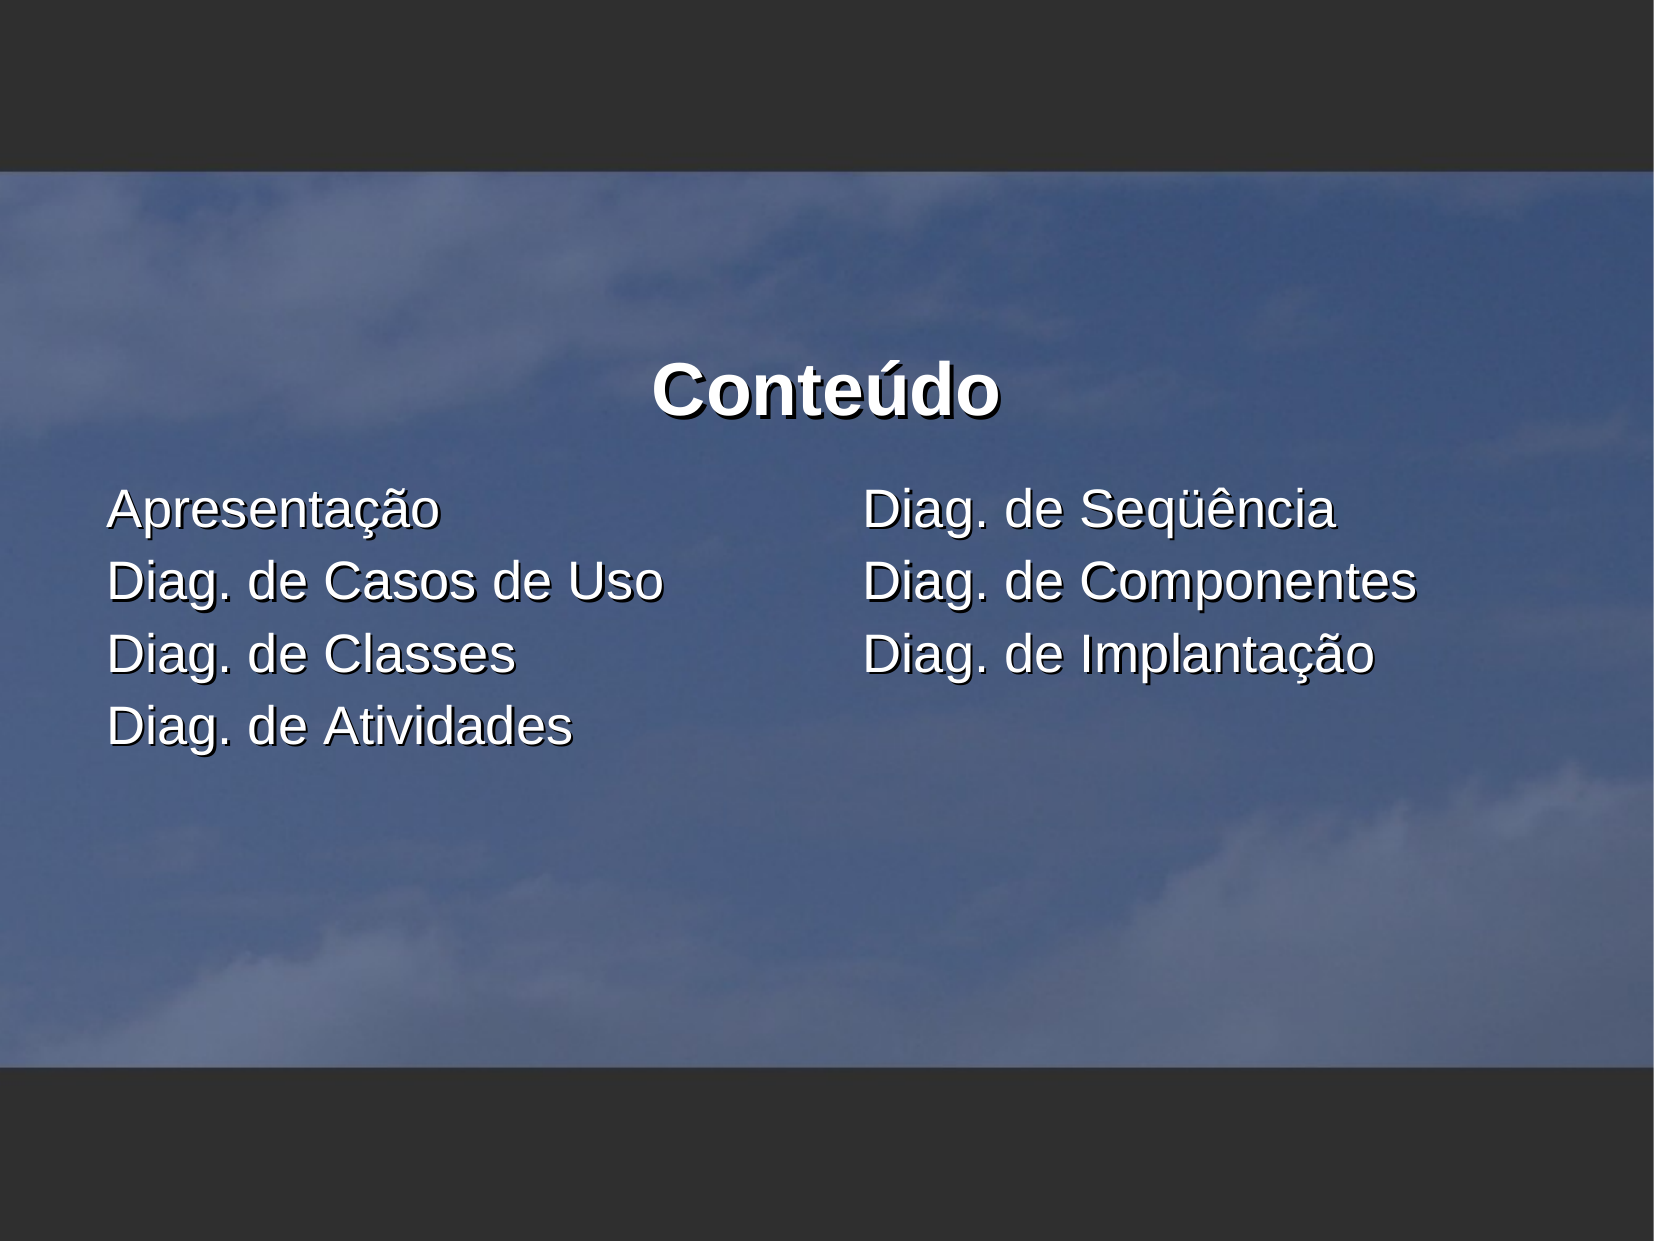

# Conteúdo
Apresentação
Diag. de Casos de Uso
Diag. de Classes
Diag. de Atividades
Diag. de Seqüência
Diag. de Componentes
Diag. de Implantação